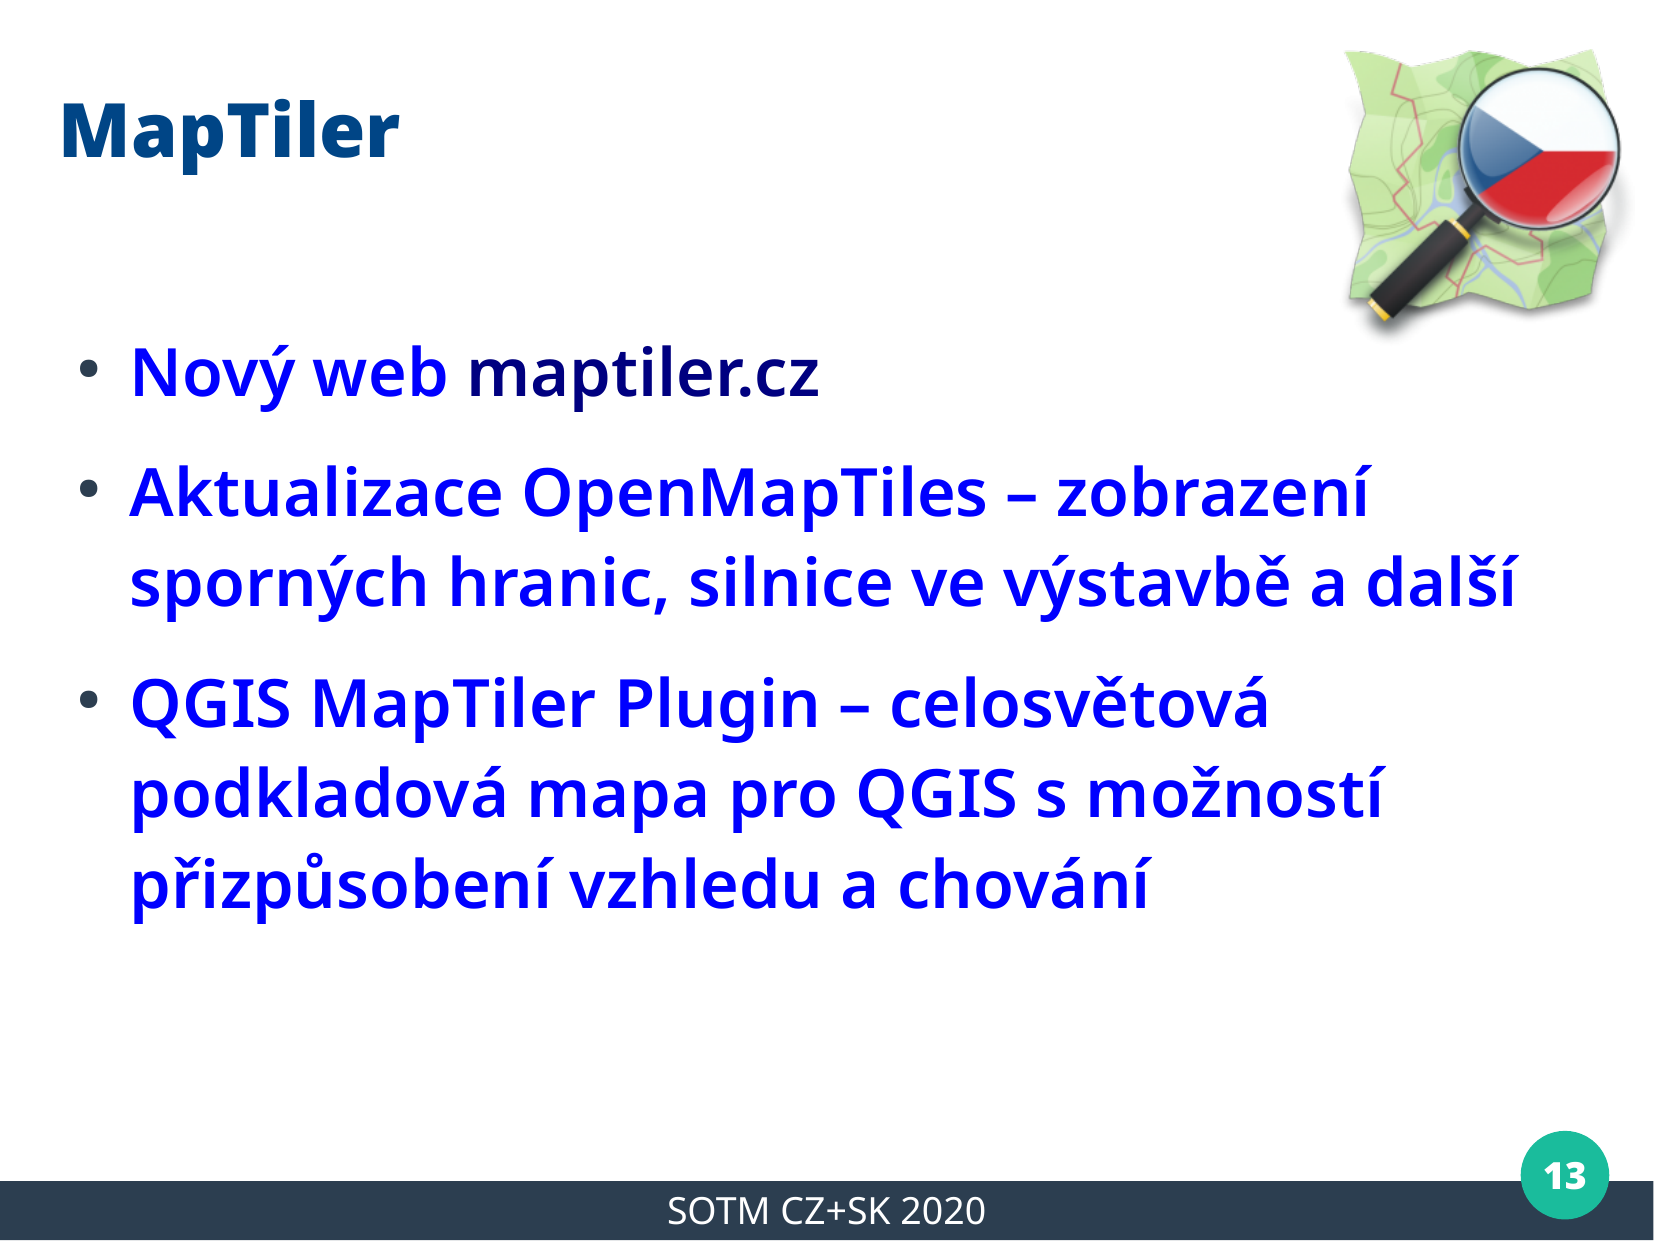

# MapTiler
Nový web maptiler.cz
Aktualizace OpenMapTiles – zobrazení sporných hranic, silnice ve výstavbě a další
QGIS MapTiler Plugin – celosvětová podkladová mapa pro QGIS s možností přizpůsobení vzhledu a chování
13
SOTM CZ+SK 2020